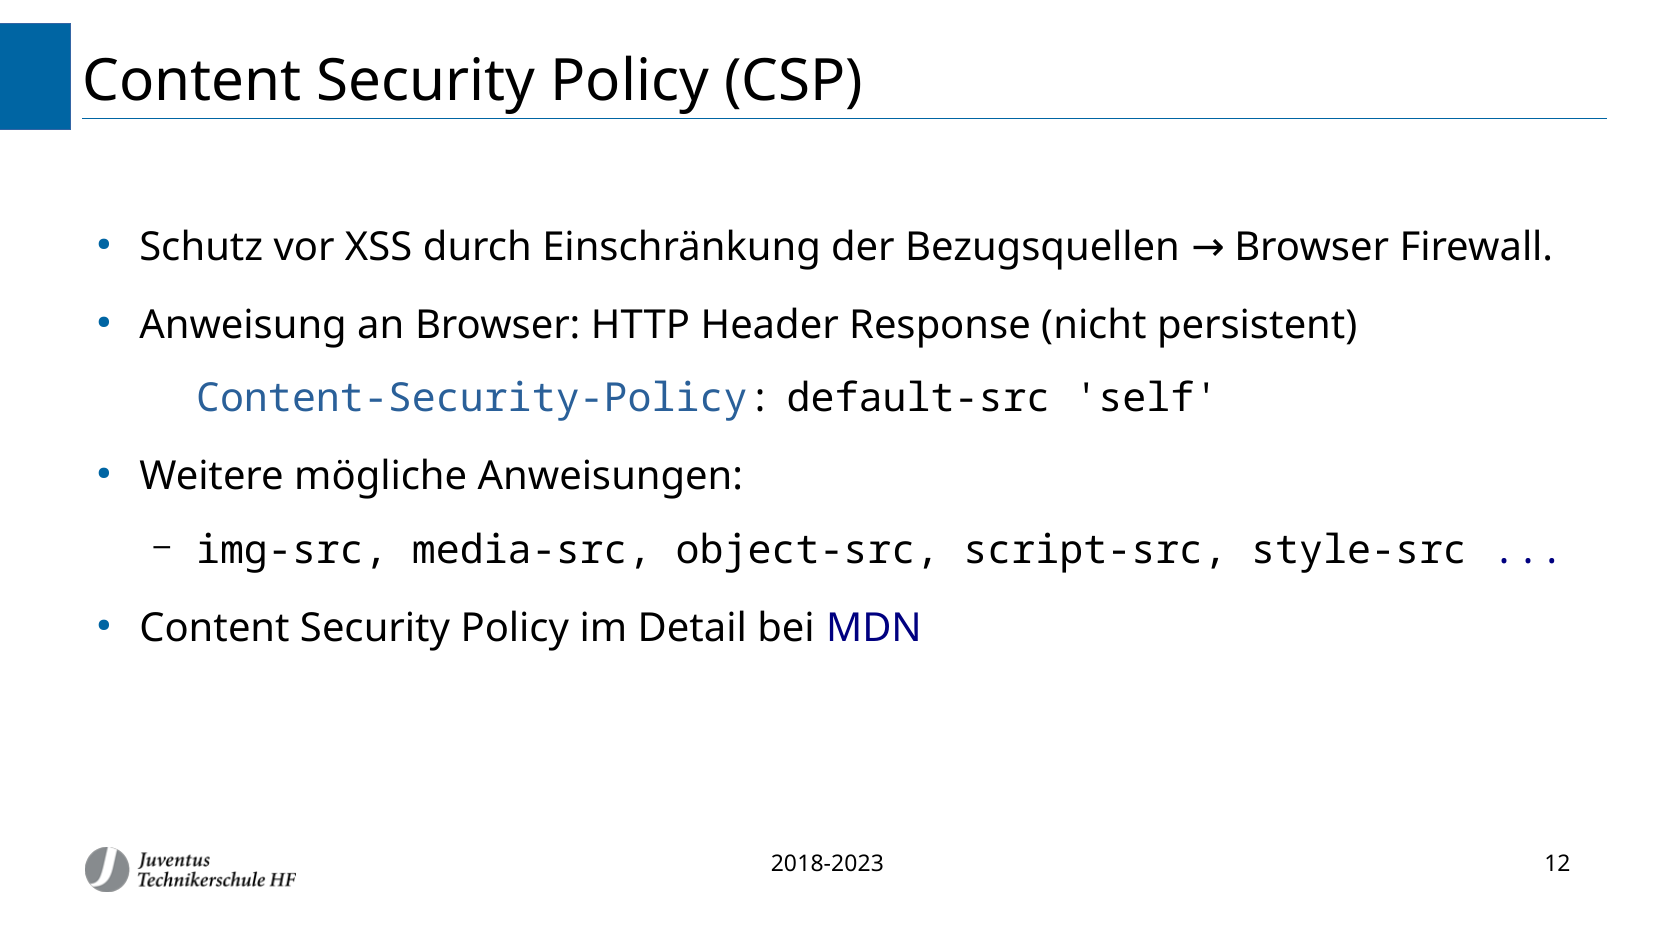

# Content Security Policy (CSP)
Schutz vor XSS durch Einschränkung der Bezugsquellen → Browser Firewall.
Anweisung an Browser: HTTP Header Response (nicht persistent)
Content-Security-Policy:	default-src 'self'
Weitere mögliche Anweisungen:
img-src, media-src, object-src, script-src, style-src ...
Content Security Policy im Detail bei MDN
2018-2023
12